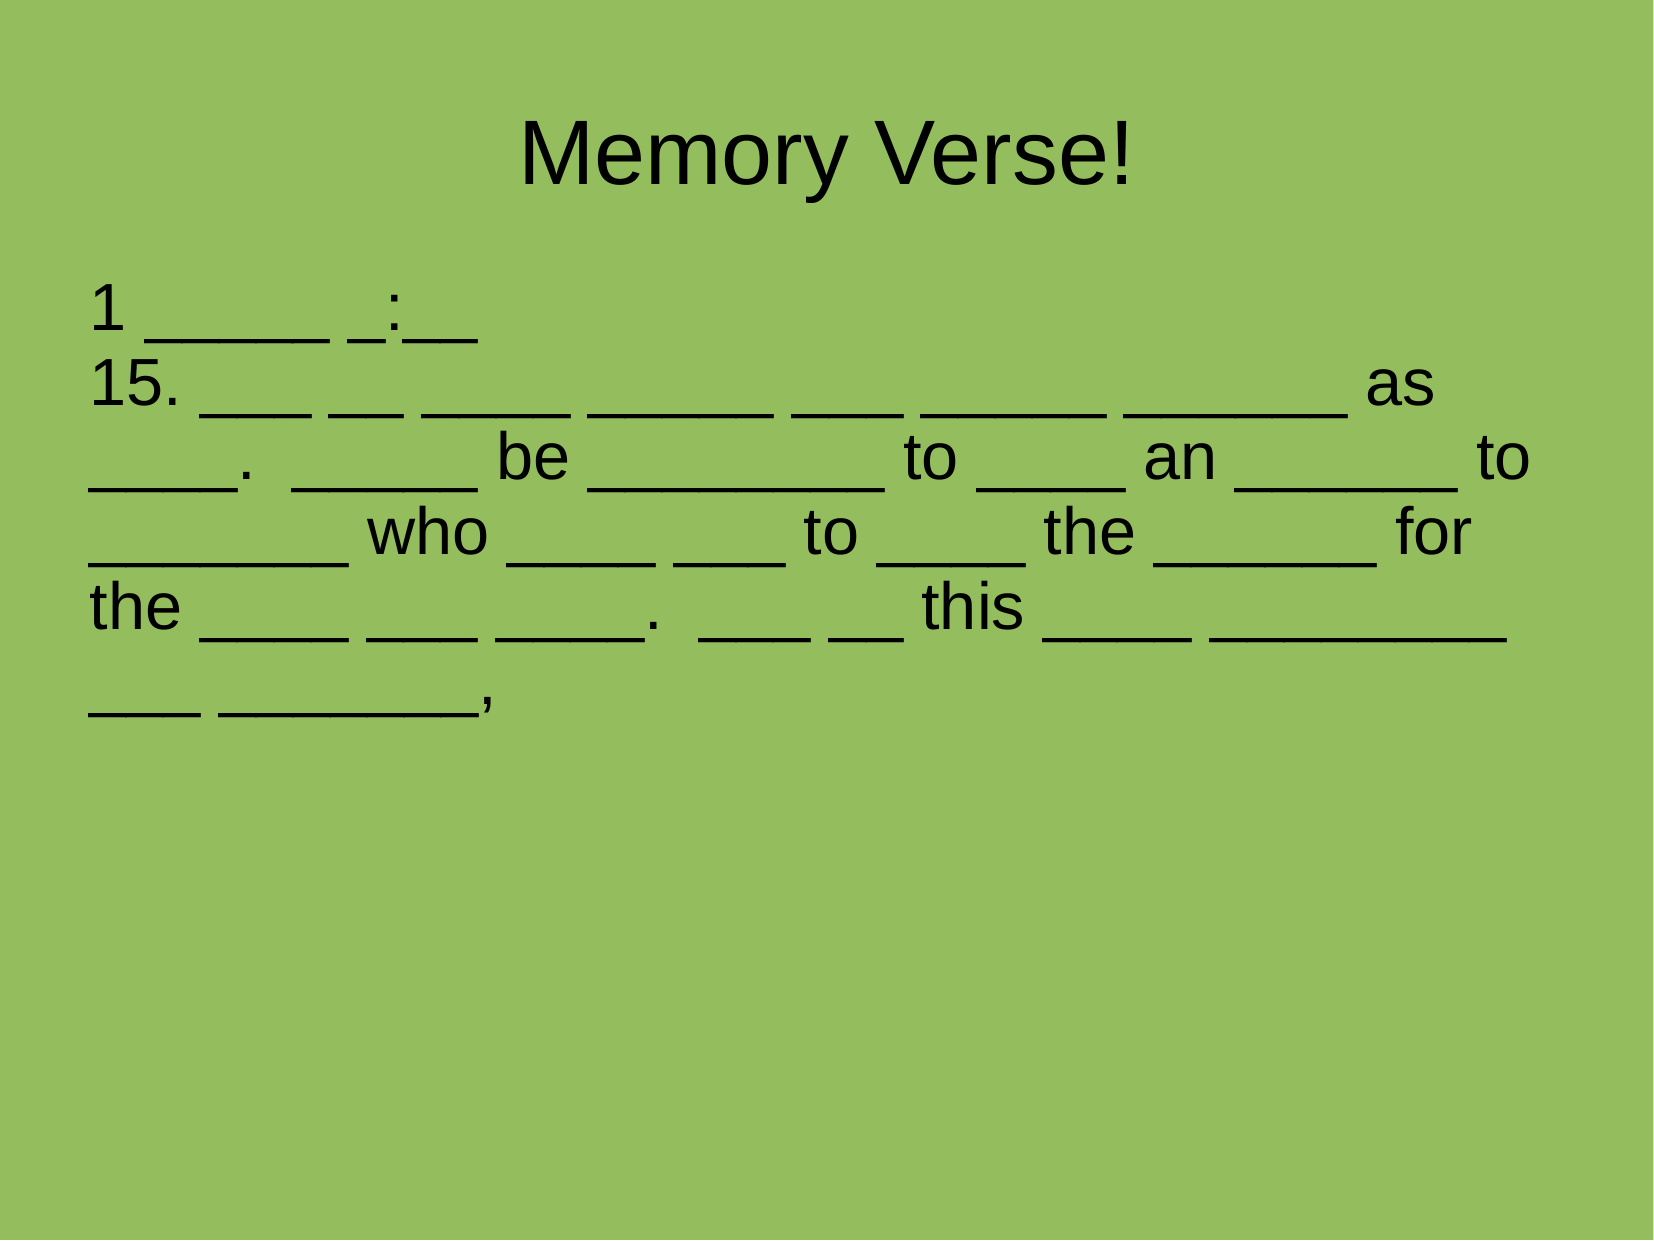

# Memory Verse!
1 _____ _:__
15. ___ __ ____ _____ ___ _____ ______ as ____. _____ be ________ to ____ an ______ to _______ who ____ ___ to ____ the ______ for the ____ ___ ____. ___ __ this ____ ________ ___ _______,